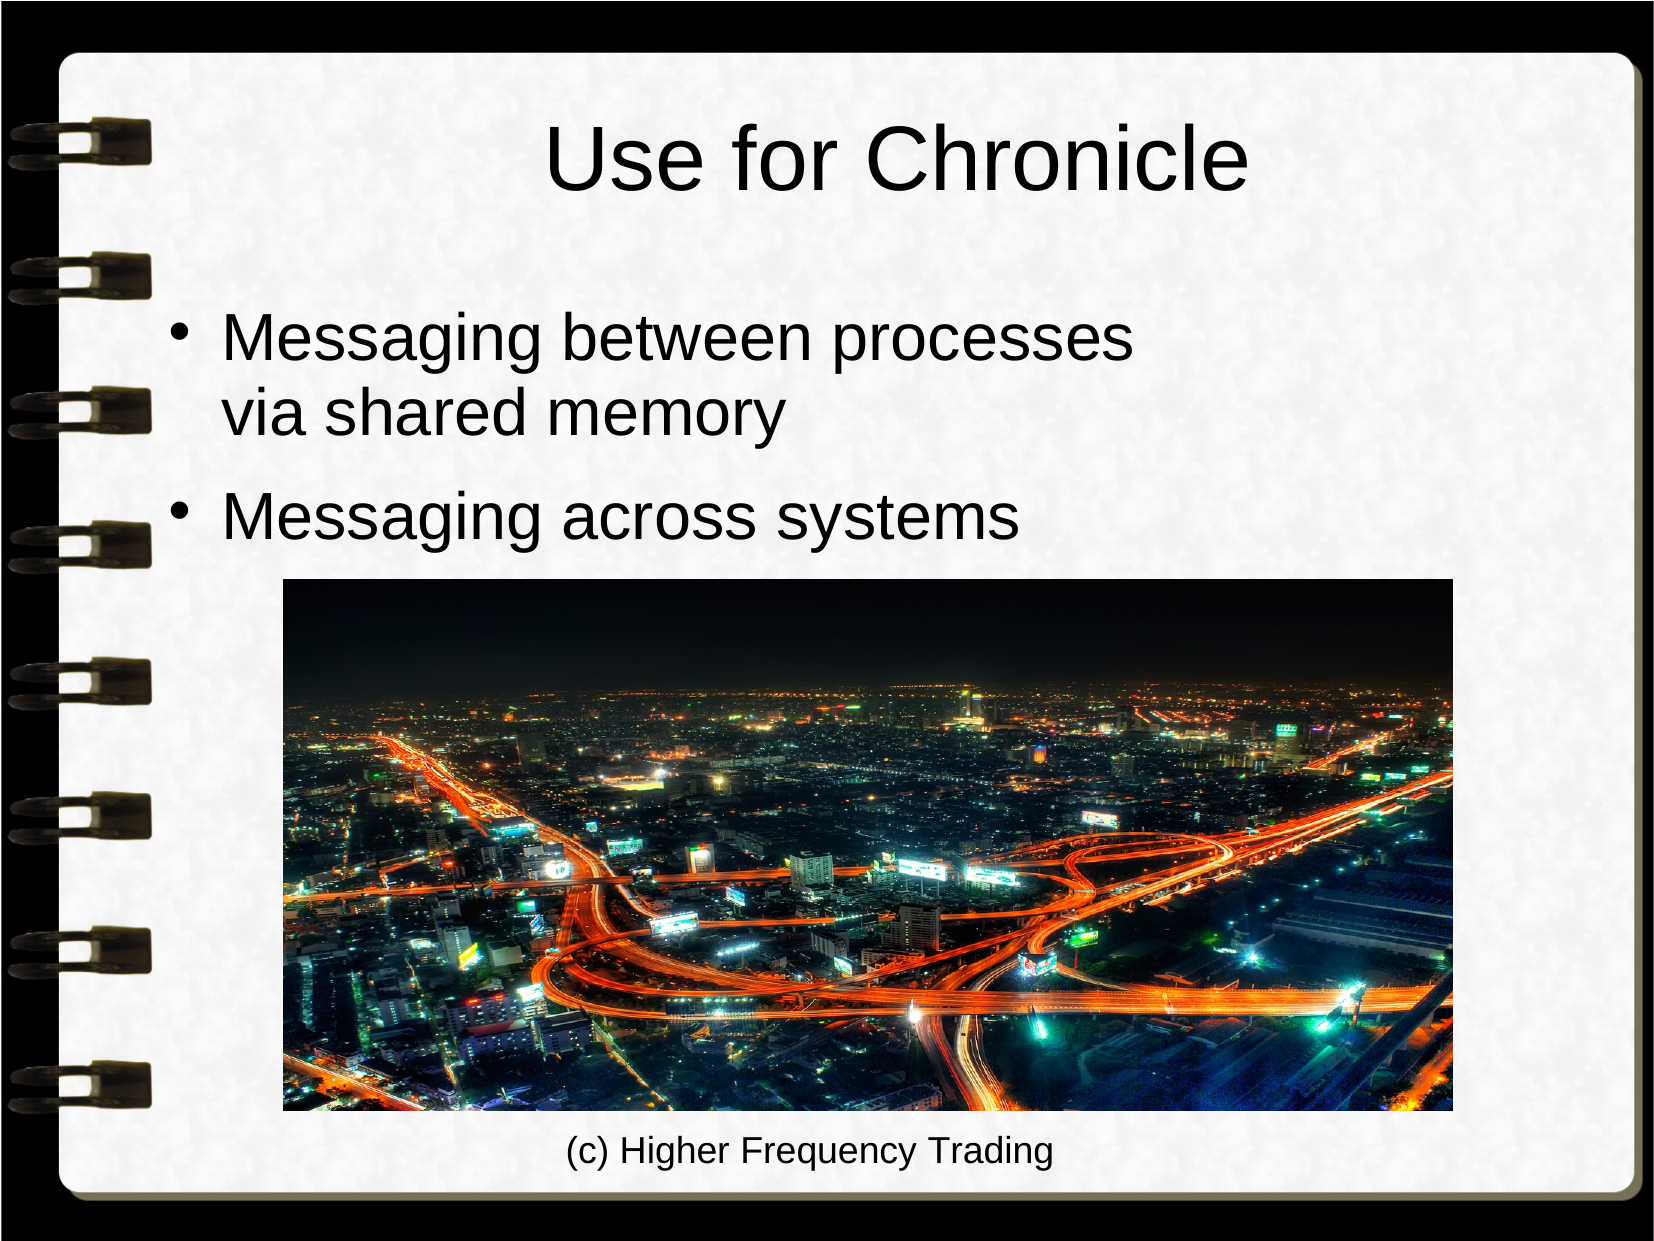

# Use for Chronicle
Messaging between processes
via shared memory
Messaging across systems